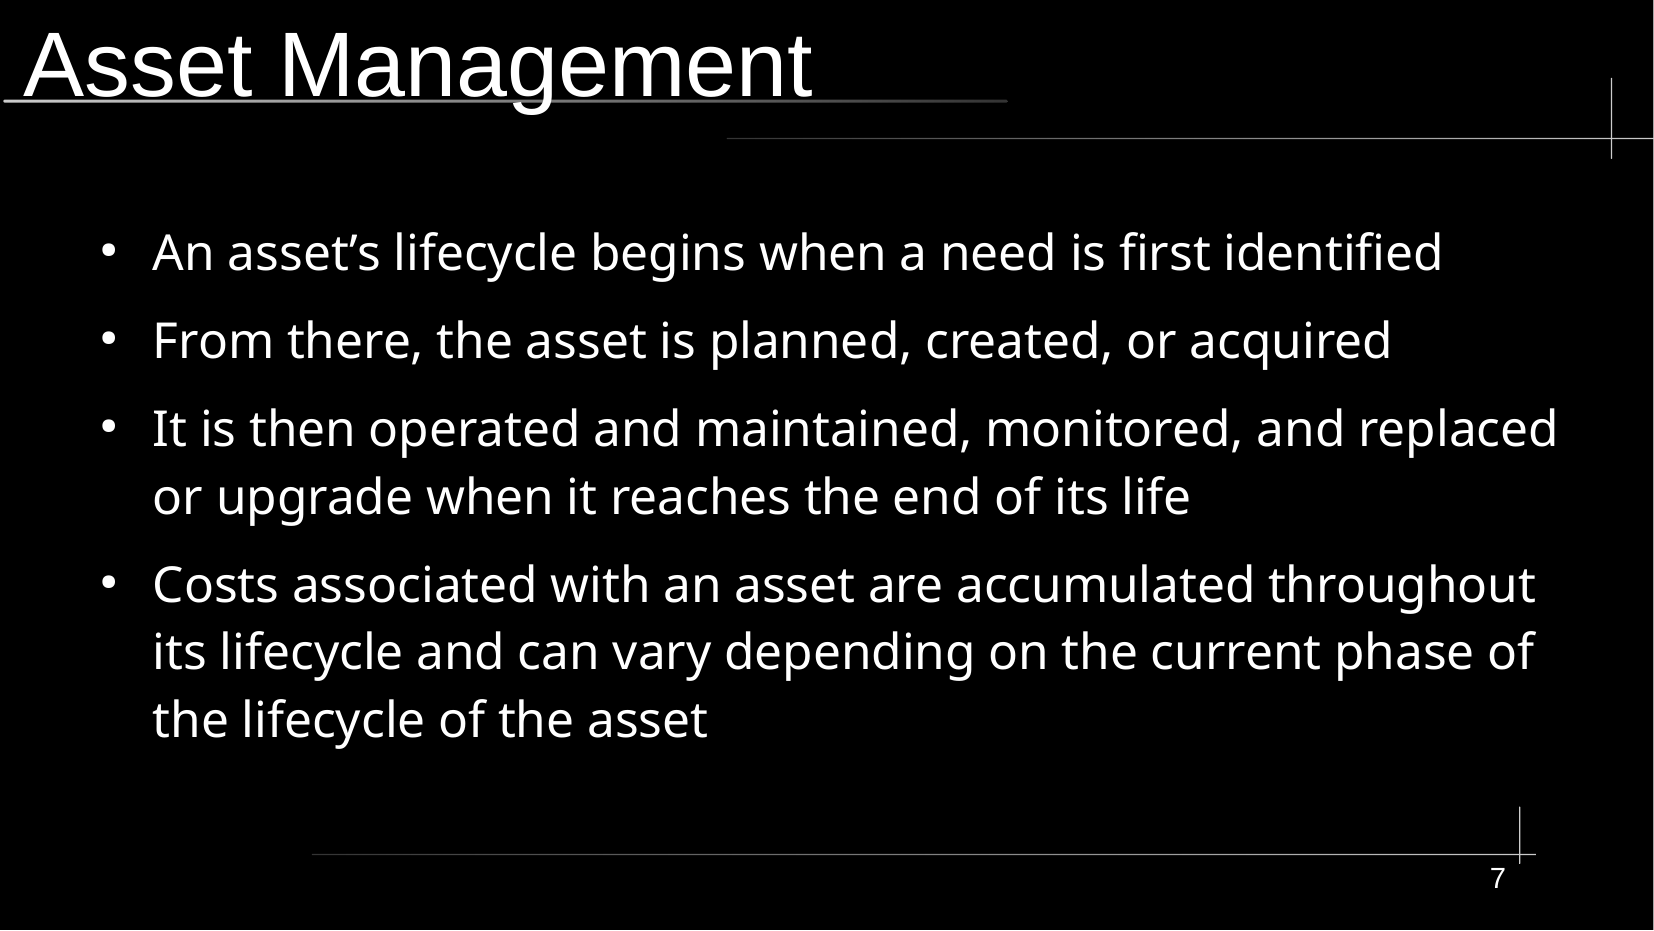

# Asset Management
An asset’s lifecycle begins when a need is first identified
From there, the asset is planned, created, or acquired
It is then operated and maintained, monitored, and replaced or upgrade when it reaches the end of its life
Costs associated with an asset are accumulated throughout its lifecycle and can vary depending on the current phase of the lifecycle of the asset
7